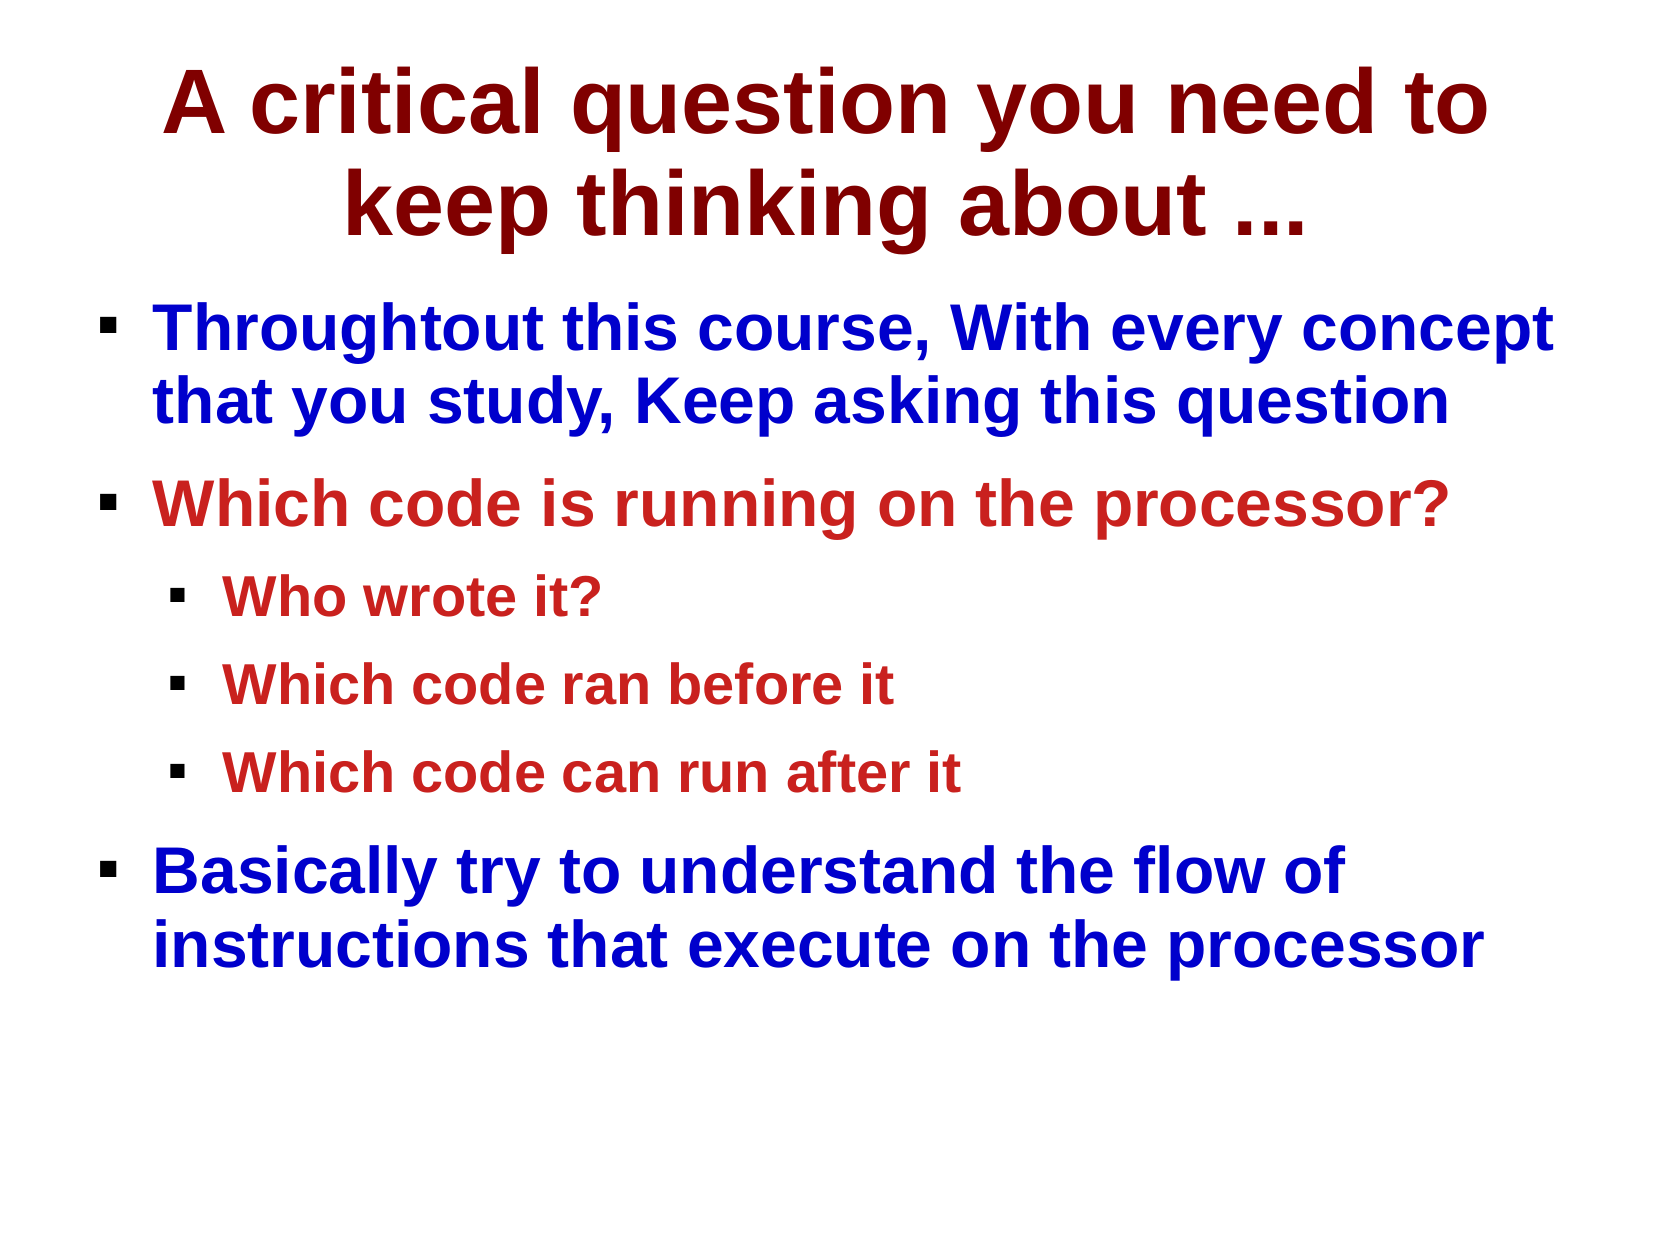

# A critical question you need to keep thinking about ...
Throughtout this course, With every concept that you study, Keep asking this question
Which code is running on the processor?
Who wrote it?
Which code ran before it
Which code can run after it
Basically try to understand the flow of instructions that execute on the processor